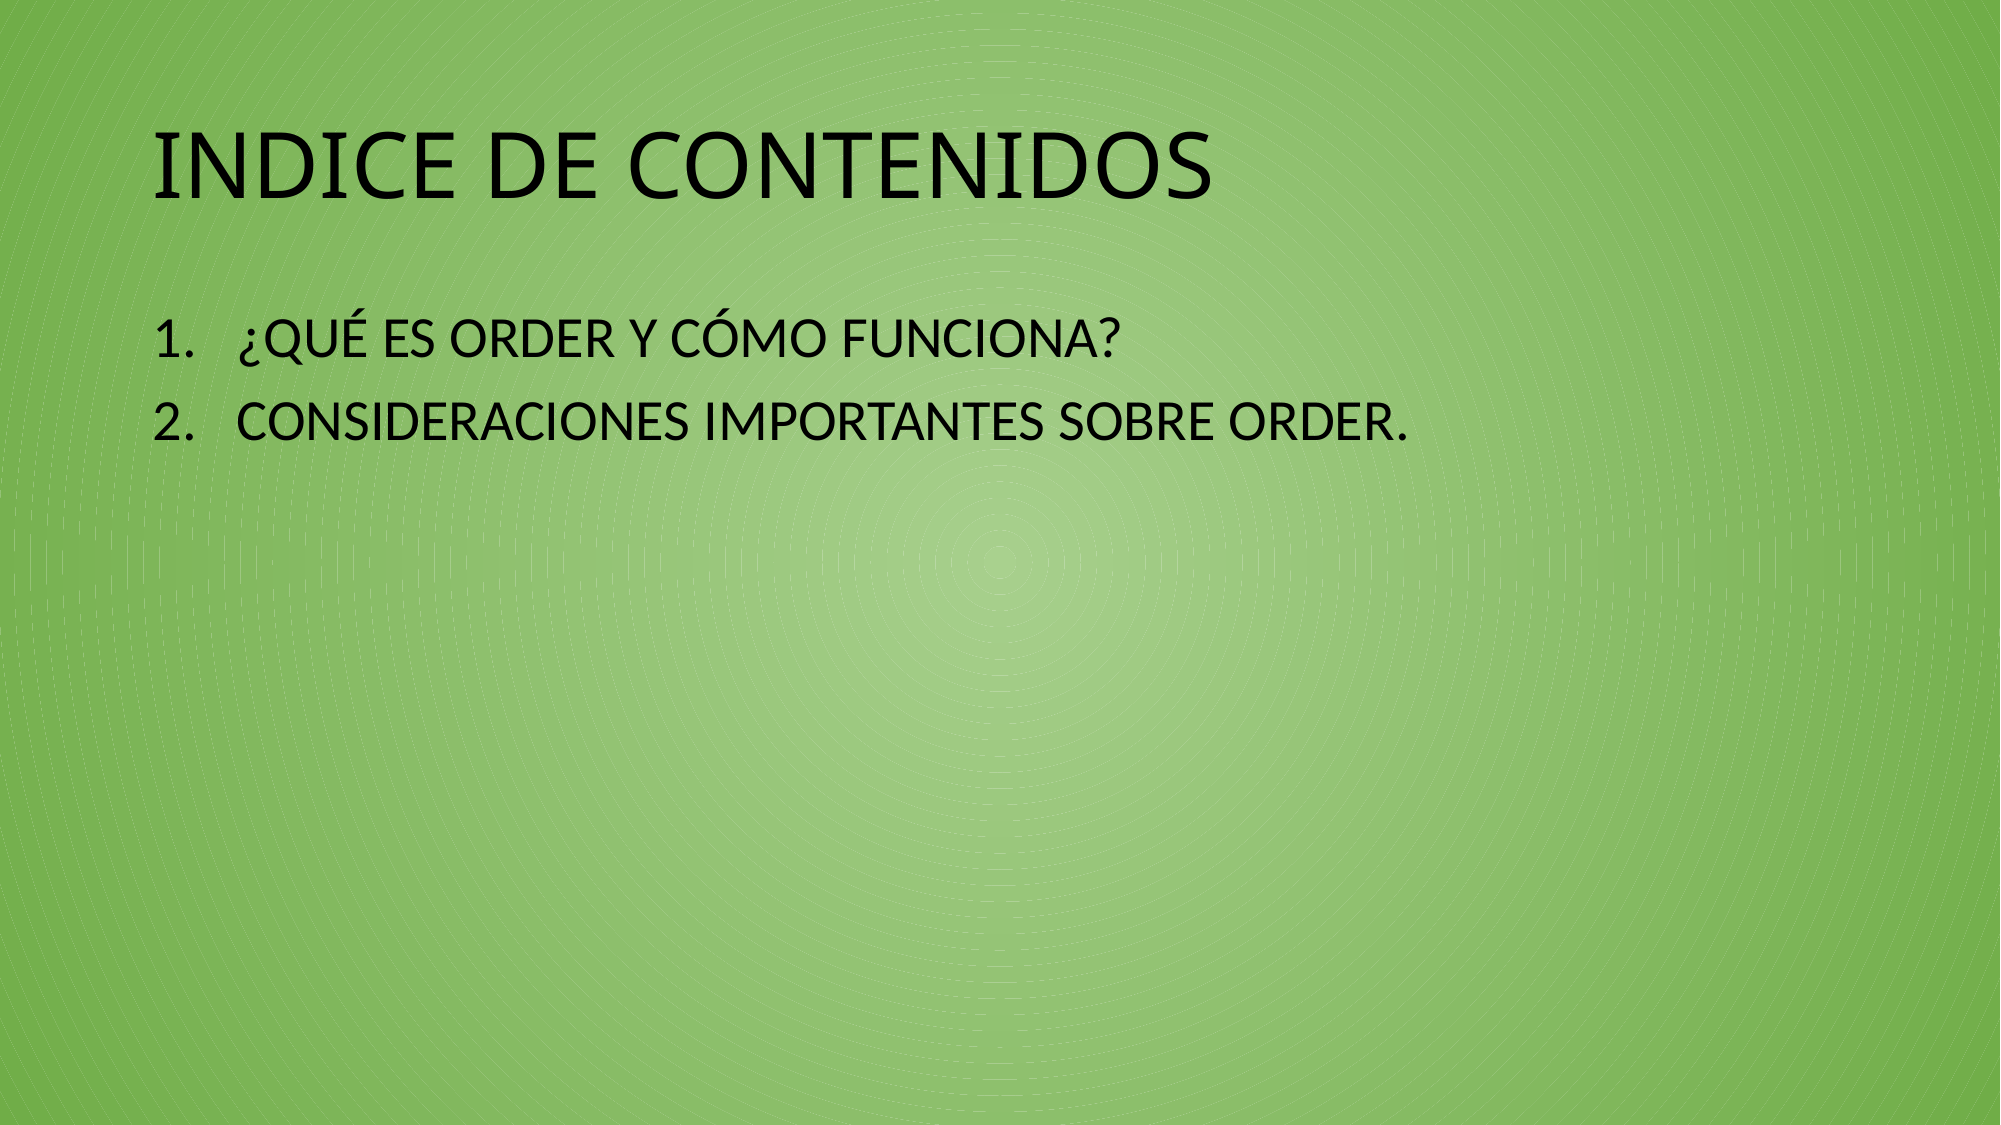

# INDICE DE CONTENIDOS
¿QUÉ ES ORDER Y CÓMO FUNCIONA?
CONSIDERACIONES IMPORTANTES SOBRE ORDER.